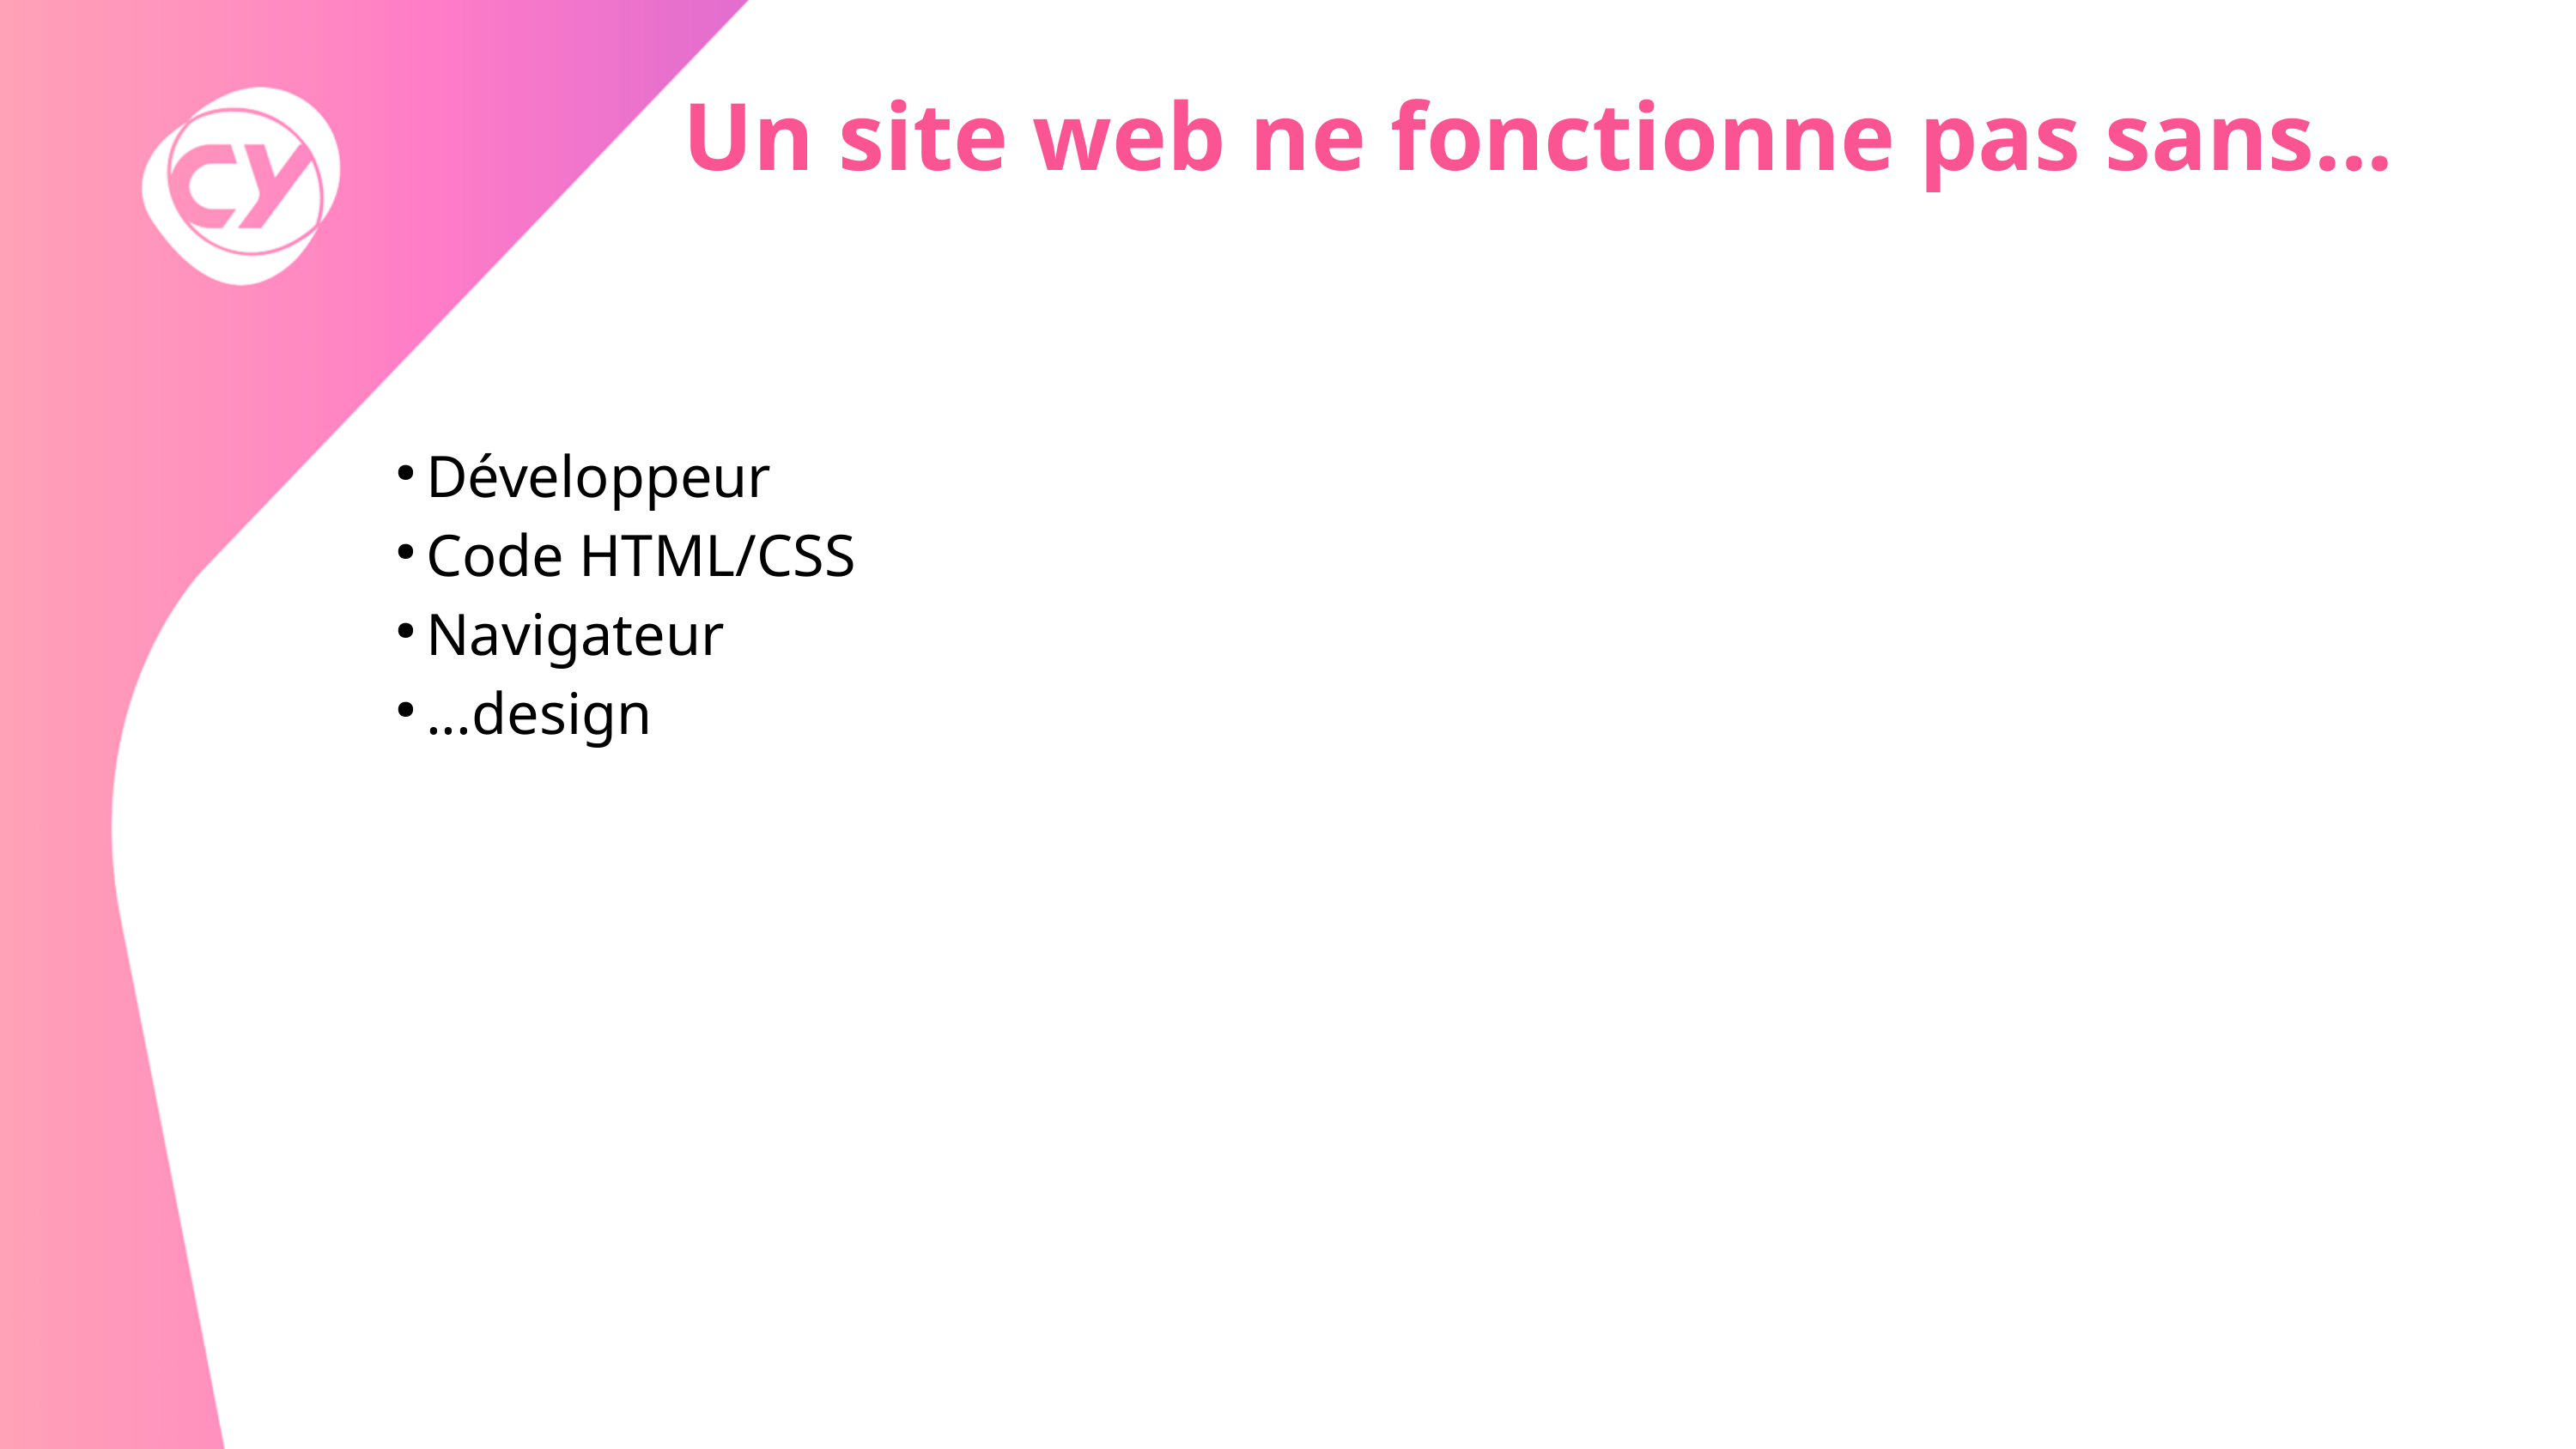

Un site web ne fonctionne pas sans...
Développeur
Code HTML/CSS
Navigateur
...design